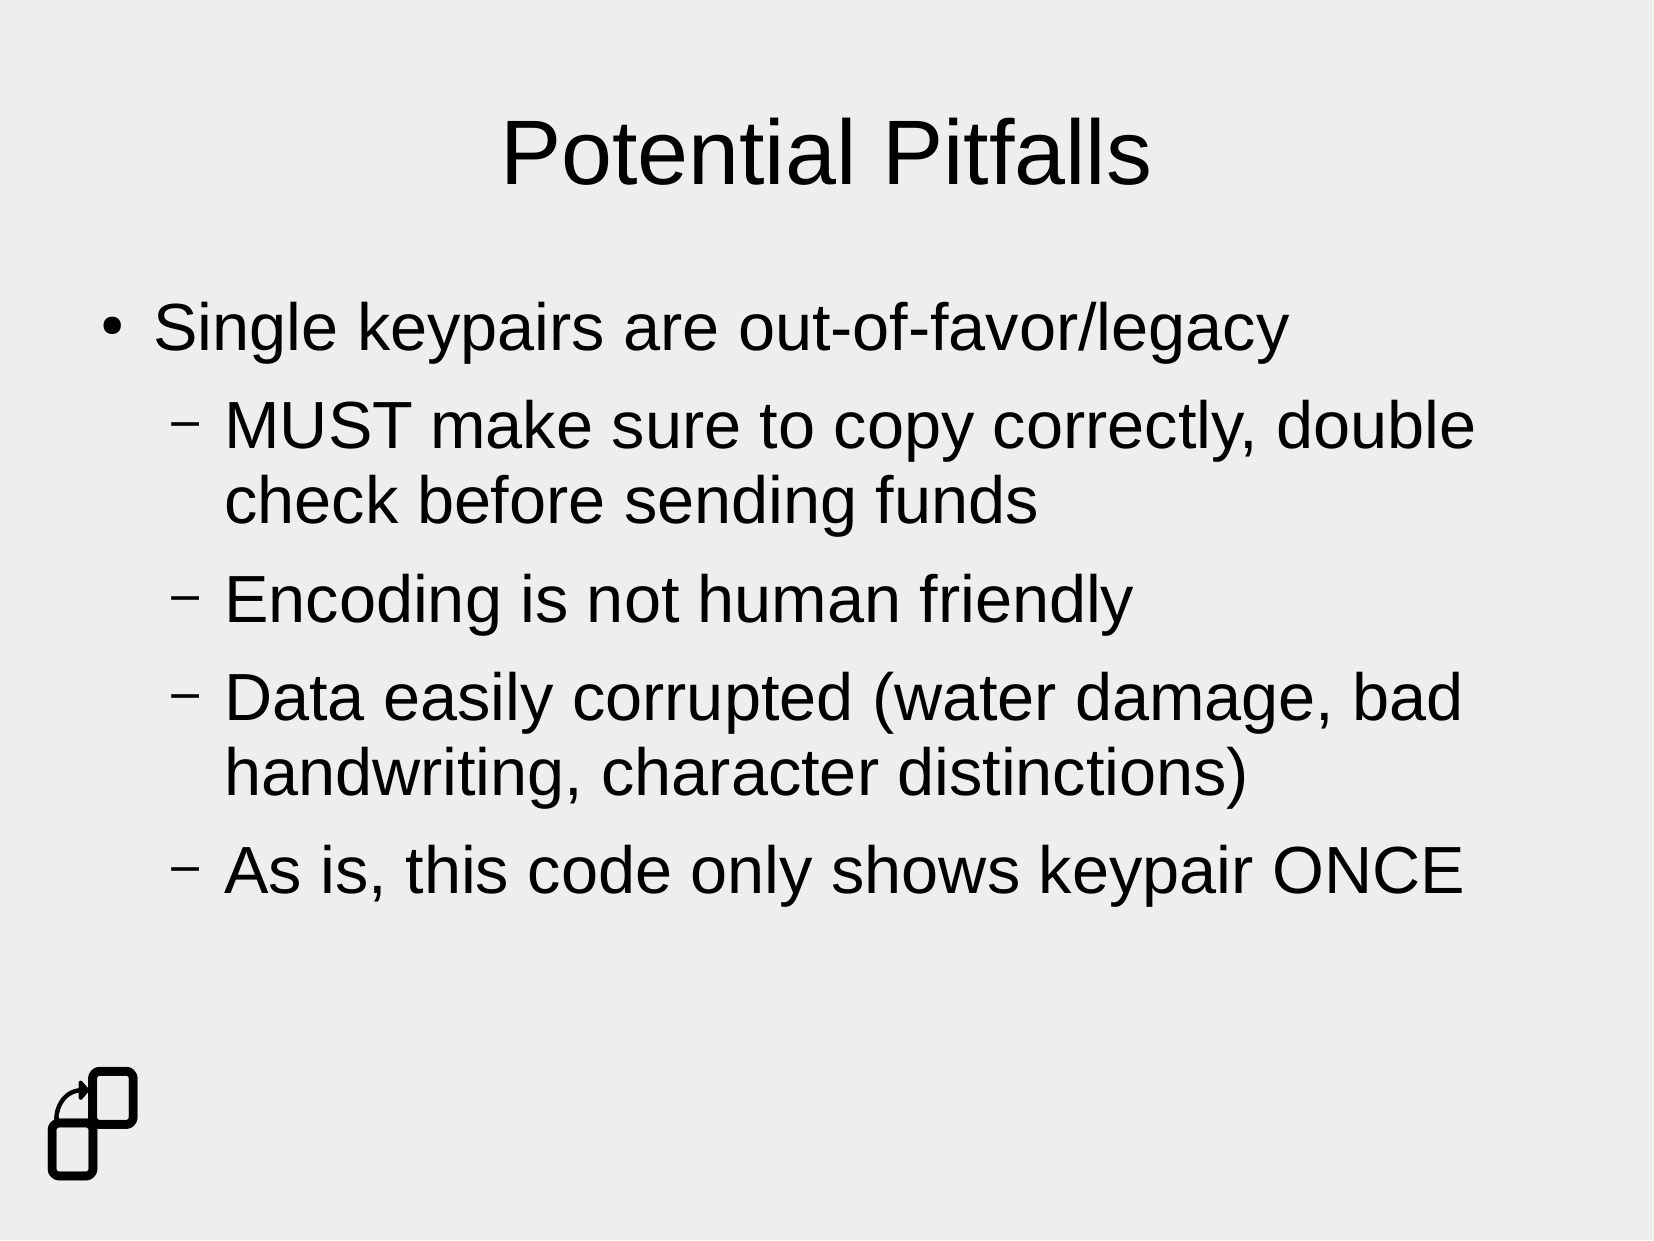

# Potential Pitfalls
Single keypairs are out-of-favor/legacy
MUST make sure to copy correctly, double check before sending funds
Encoding is not human friendly
Data easily corrupted (water damage, bad handwriting, character distinctions)
As is, this code only shows keypair ONCE